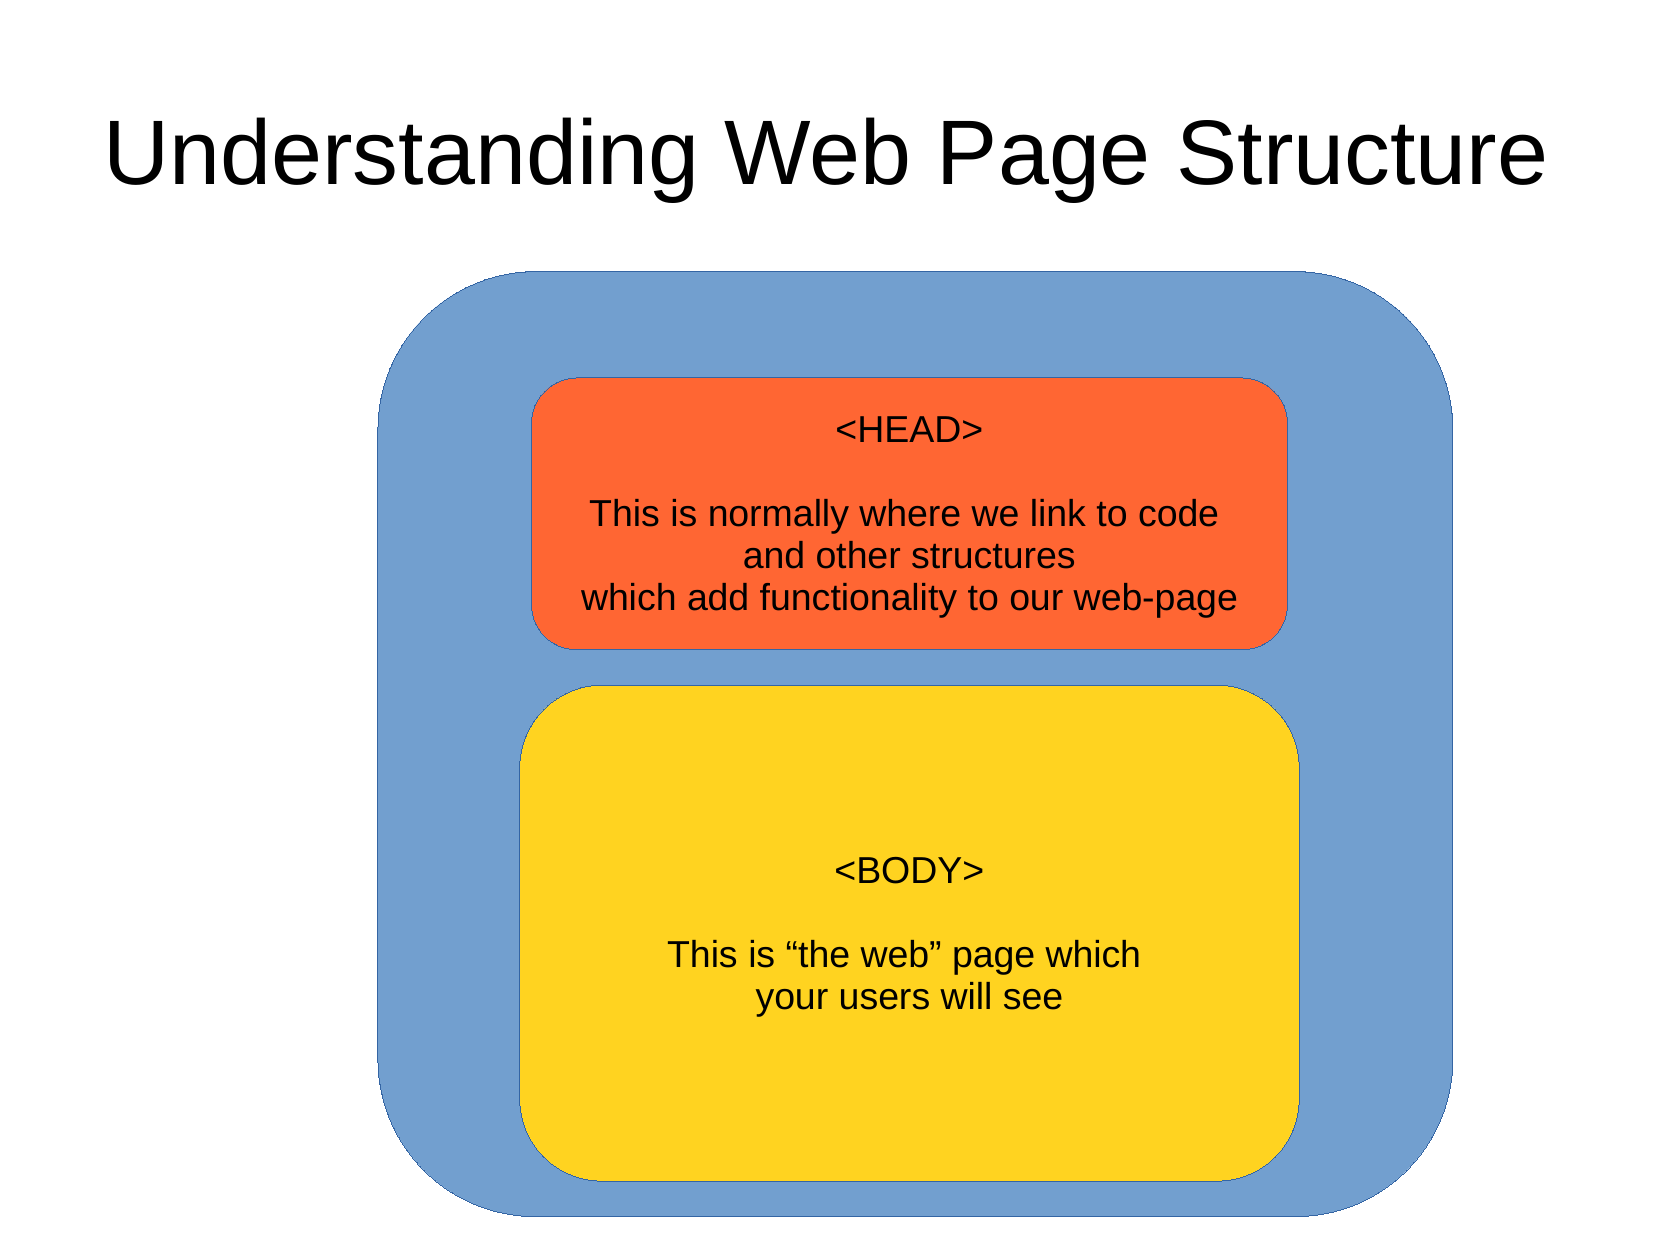

# Understanding Web Page Structure
<HEAD>
This is normally where we link to code
and other structures
which add functionality to our web-page
<BODY>
This is “the web” page which
your users will see